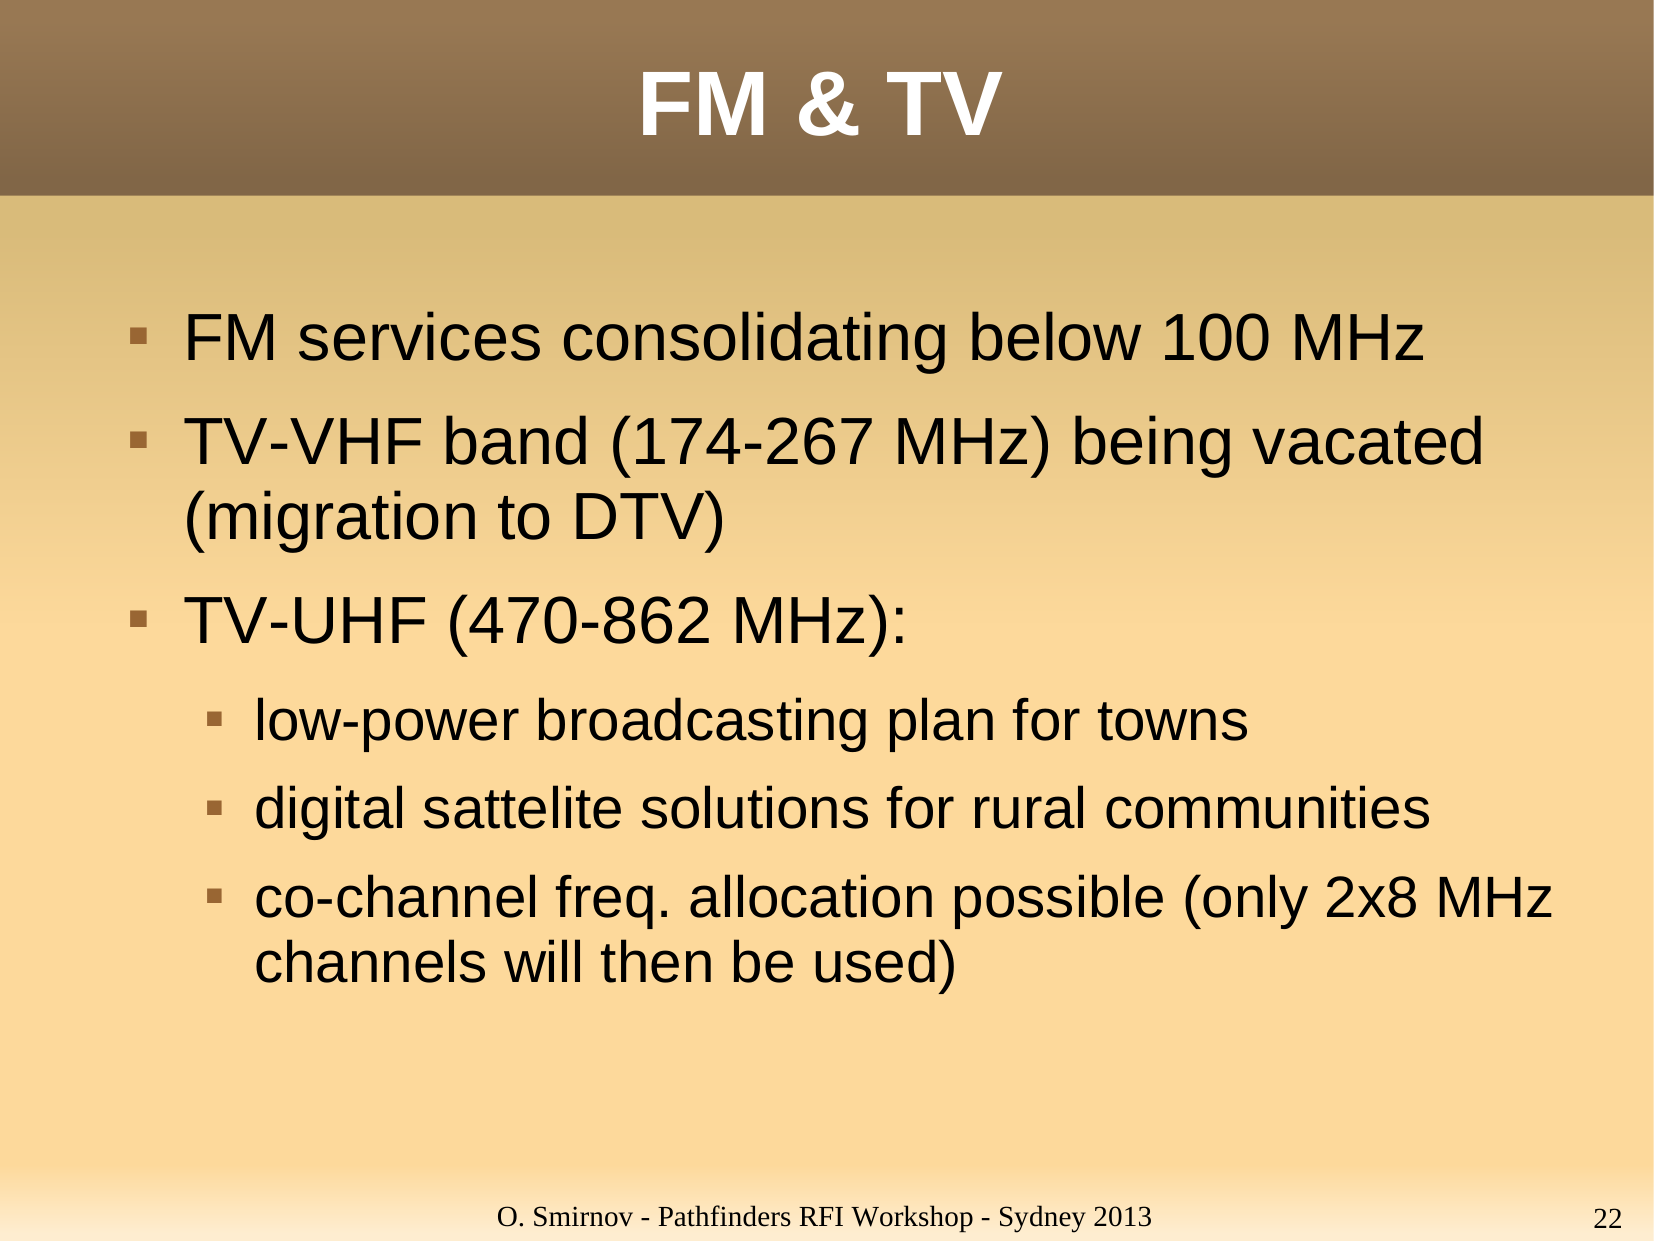

# FM & TV
FM services consolidating below 100 MHz
TV-VHF band (174-267 MHz) being vacated (migration to DTV)
TV-UHF (470-862 MHz):
low-power broadcasting plan for towns
digital sattelite solutions for rural communities
co-channel freq. allocation possible (only 2x8 MHz channels will then be used)
O. Smirnov - Pathfinders RFI Workshop - Sydney 2013
22